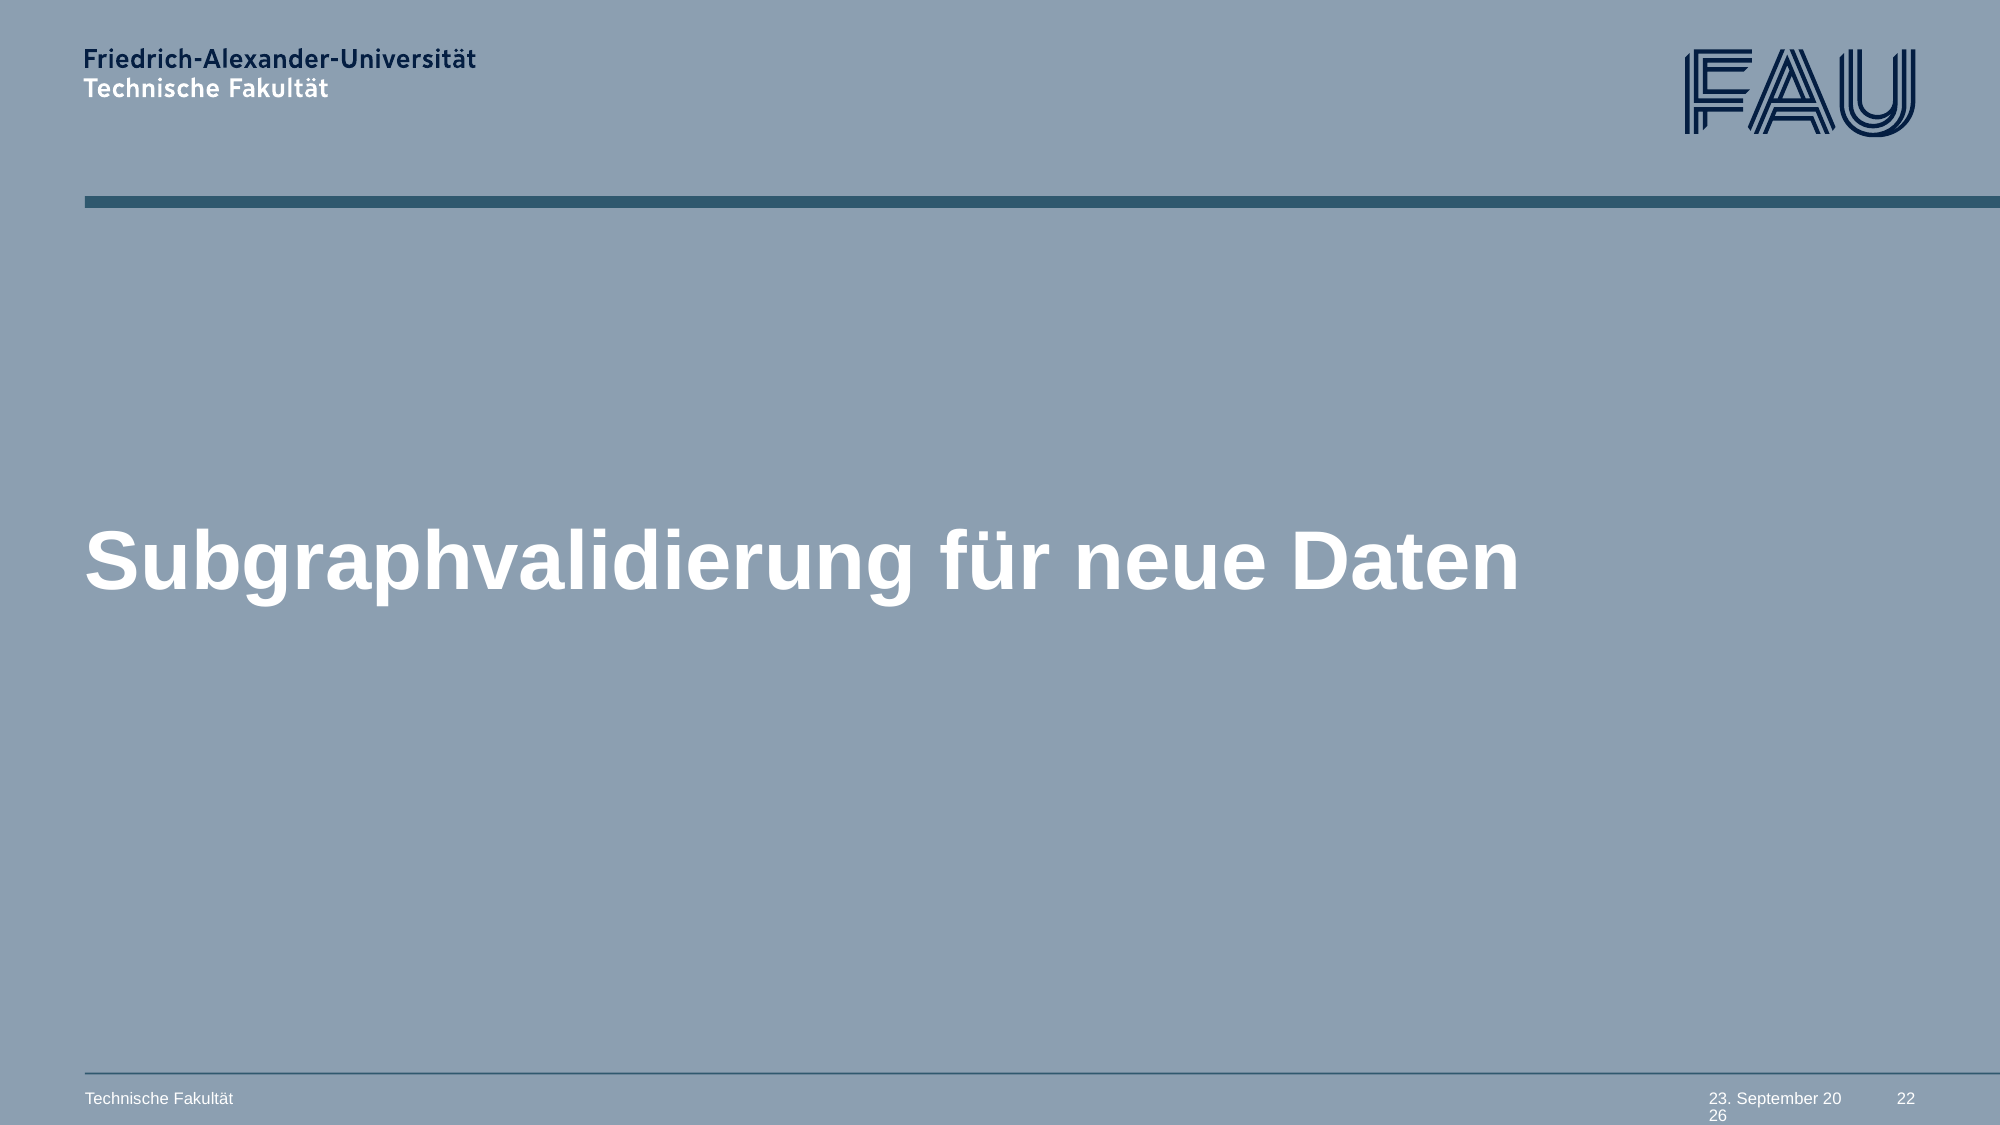

# Subgraphvalidierung für neue Daten
Technische Fakultät
22